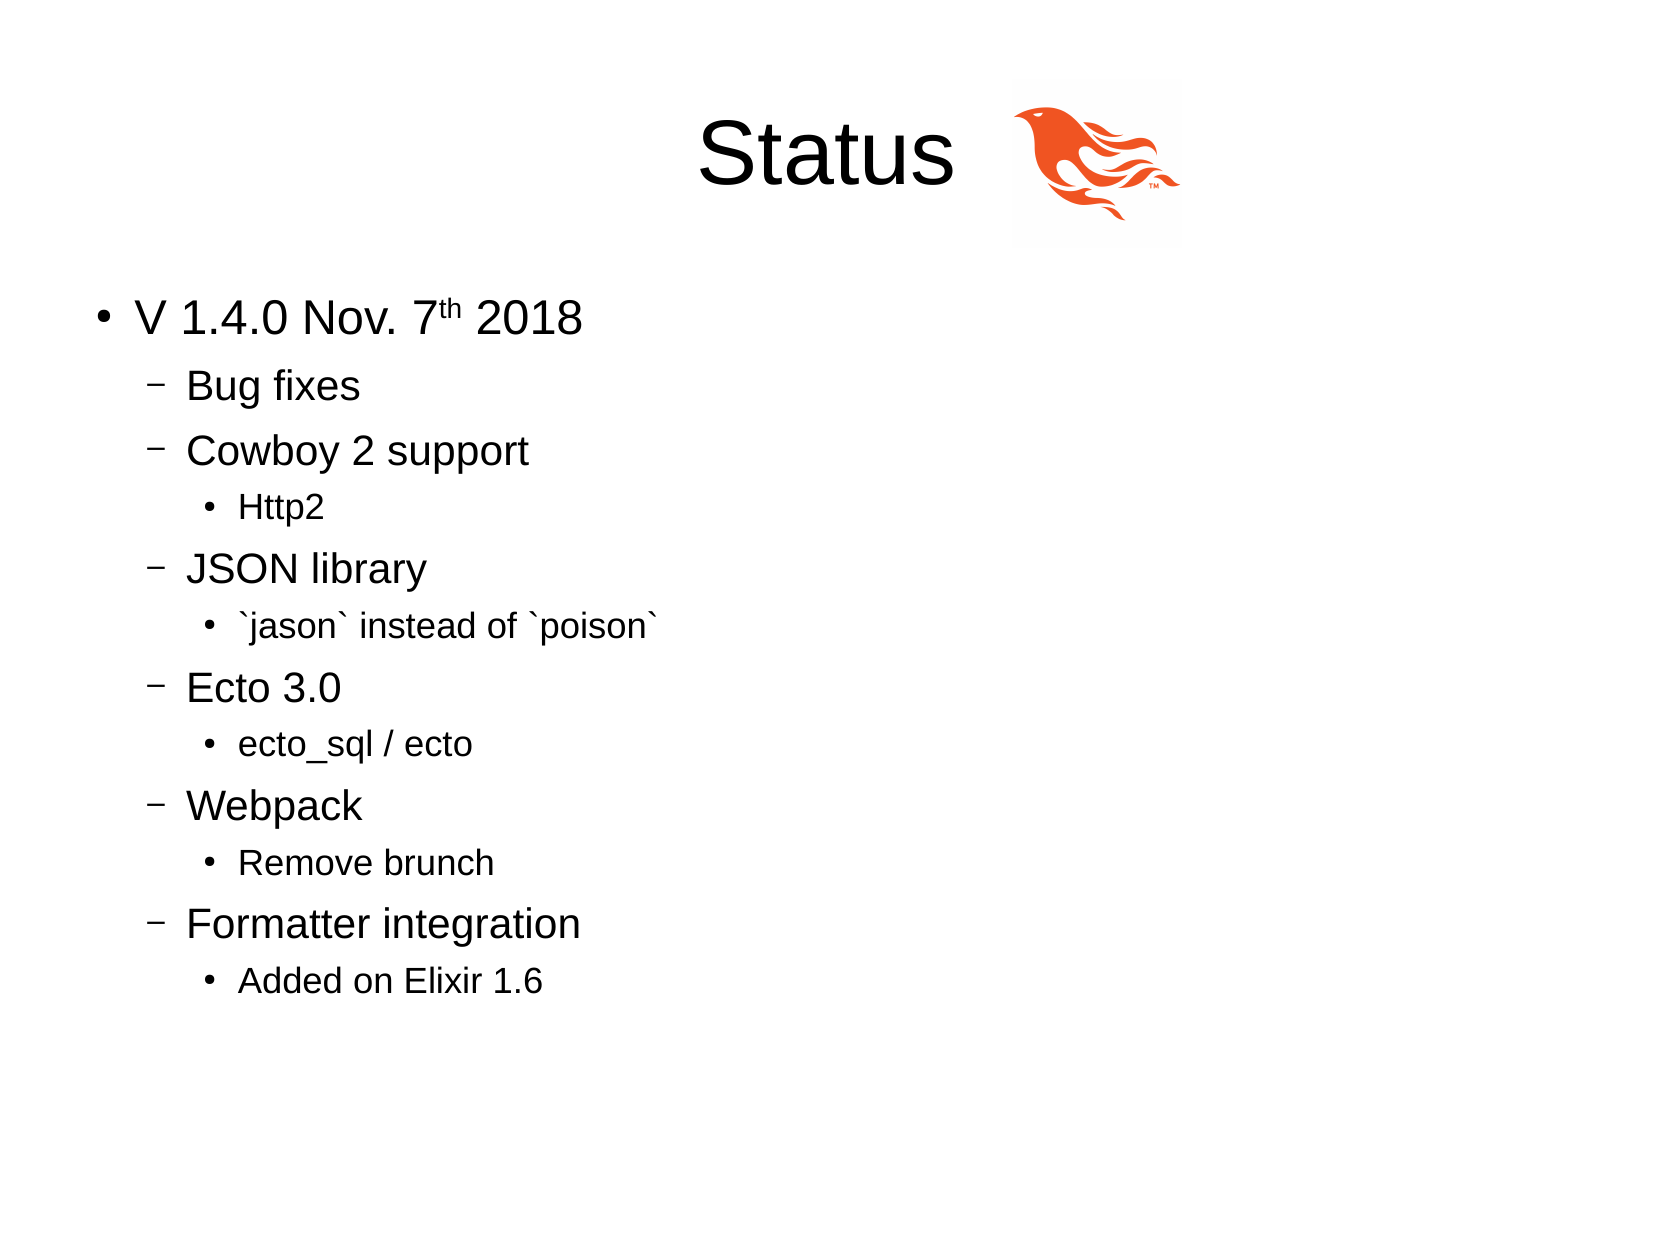

# Status
V 1.4.0 Nov. 7th 2018
Bug fixes
Cowboy 2 support
Http2
JSON library
`jason` instead of `poison`
Ecto 3.0
ecto_sql / ecto
Webpack
Remove brunch
Formatter integration
Added on Elixir 1.6